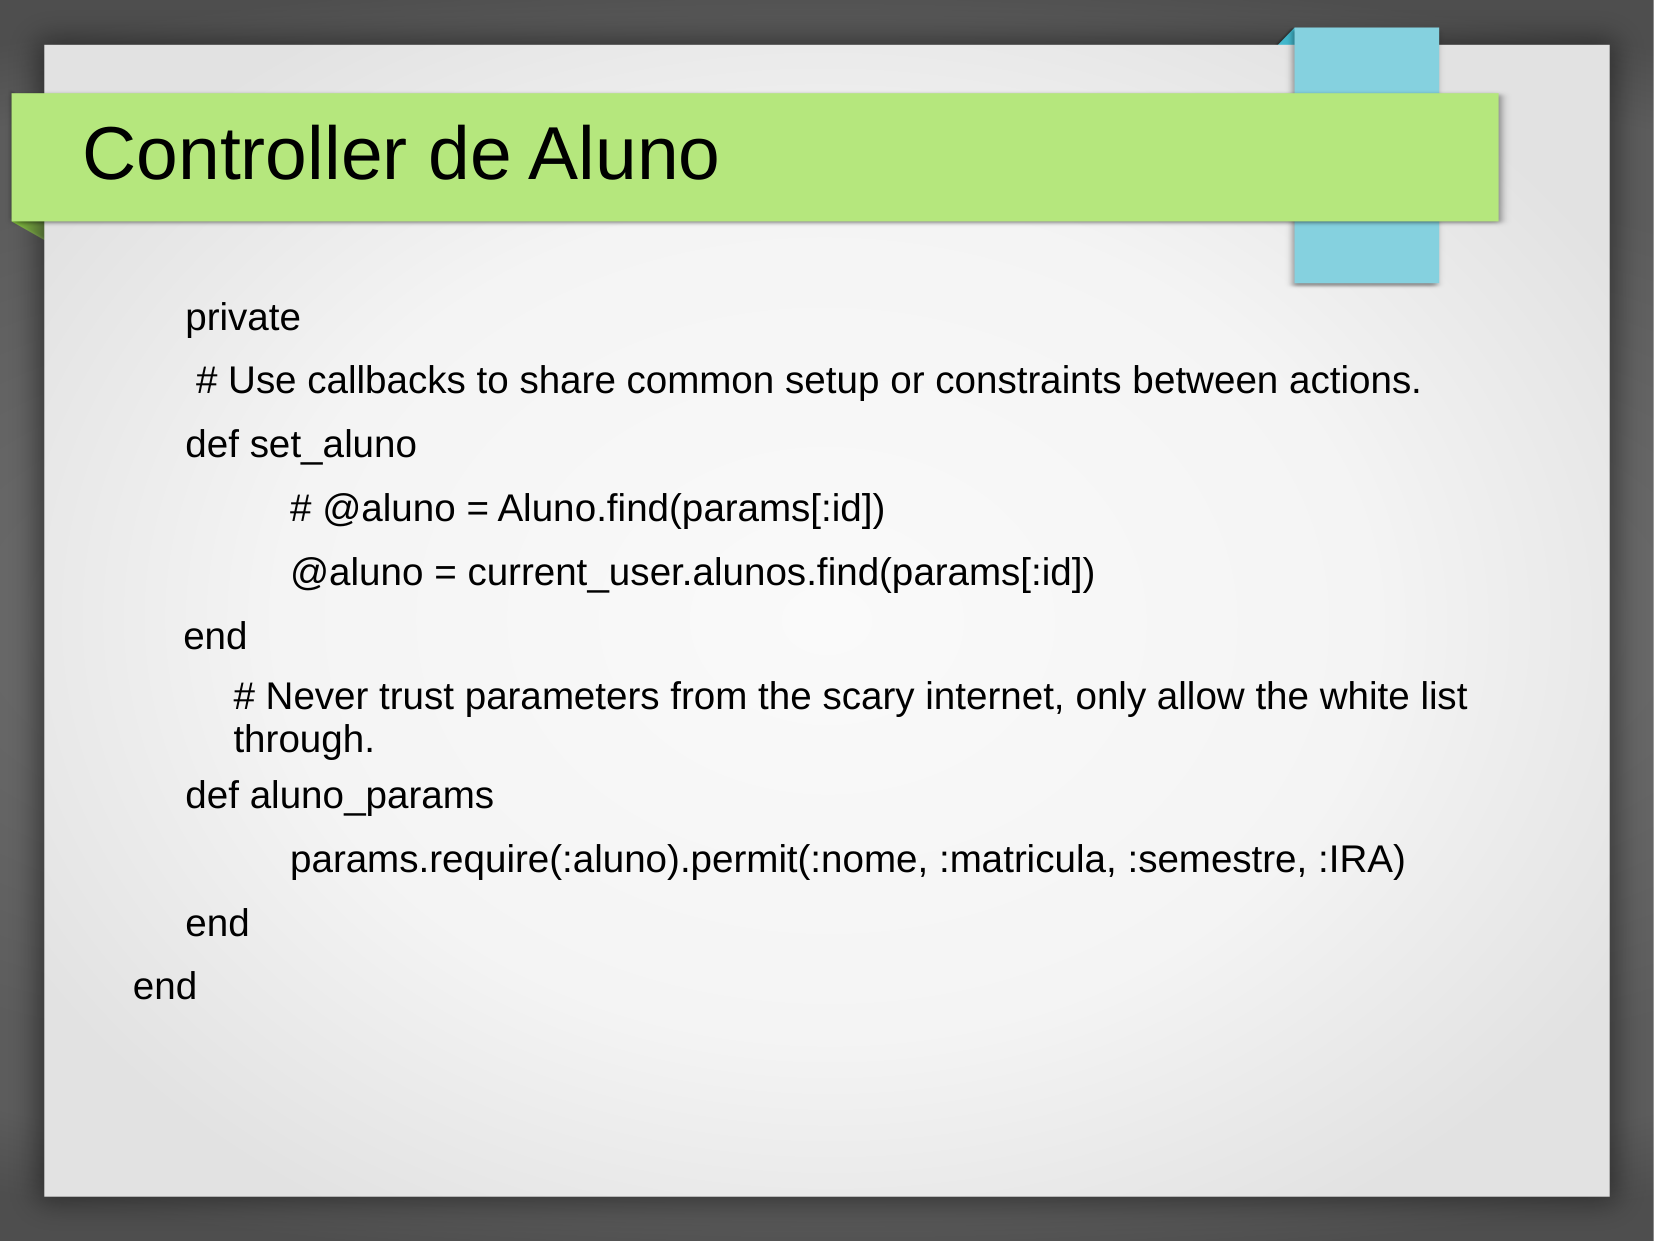

# Controller de Aluno
 	private
 		 # Use callbacks to share common setup or constraints between actions.
 	def set_aluno
 		# @aluno = Aluno.find(params[:id])
 		@aluno = current_user.alunos.find(params[:id])
end
# Never trust parameters from the scary internet, only allow the white list through.
	def aluno_params
 		params.require(:aluno).permit(:nome, :matricula, :semestre, :IRA)
 	end
end